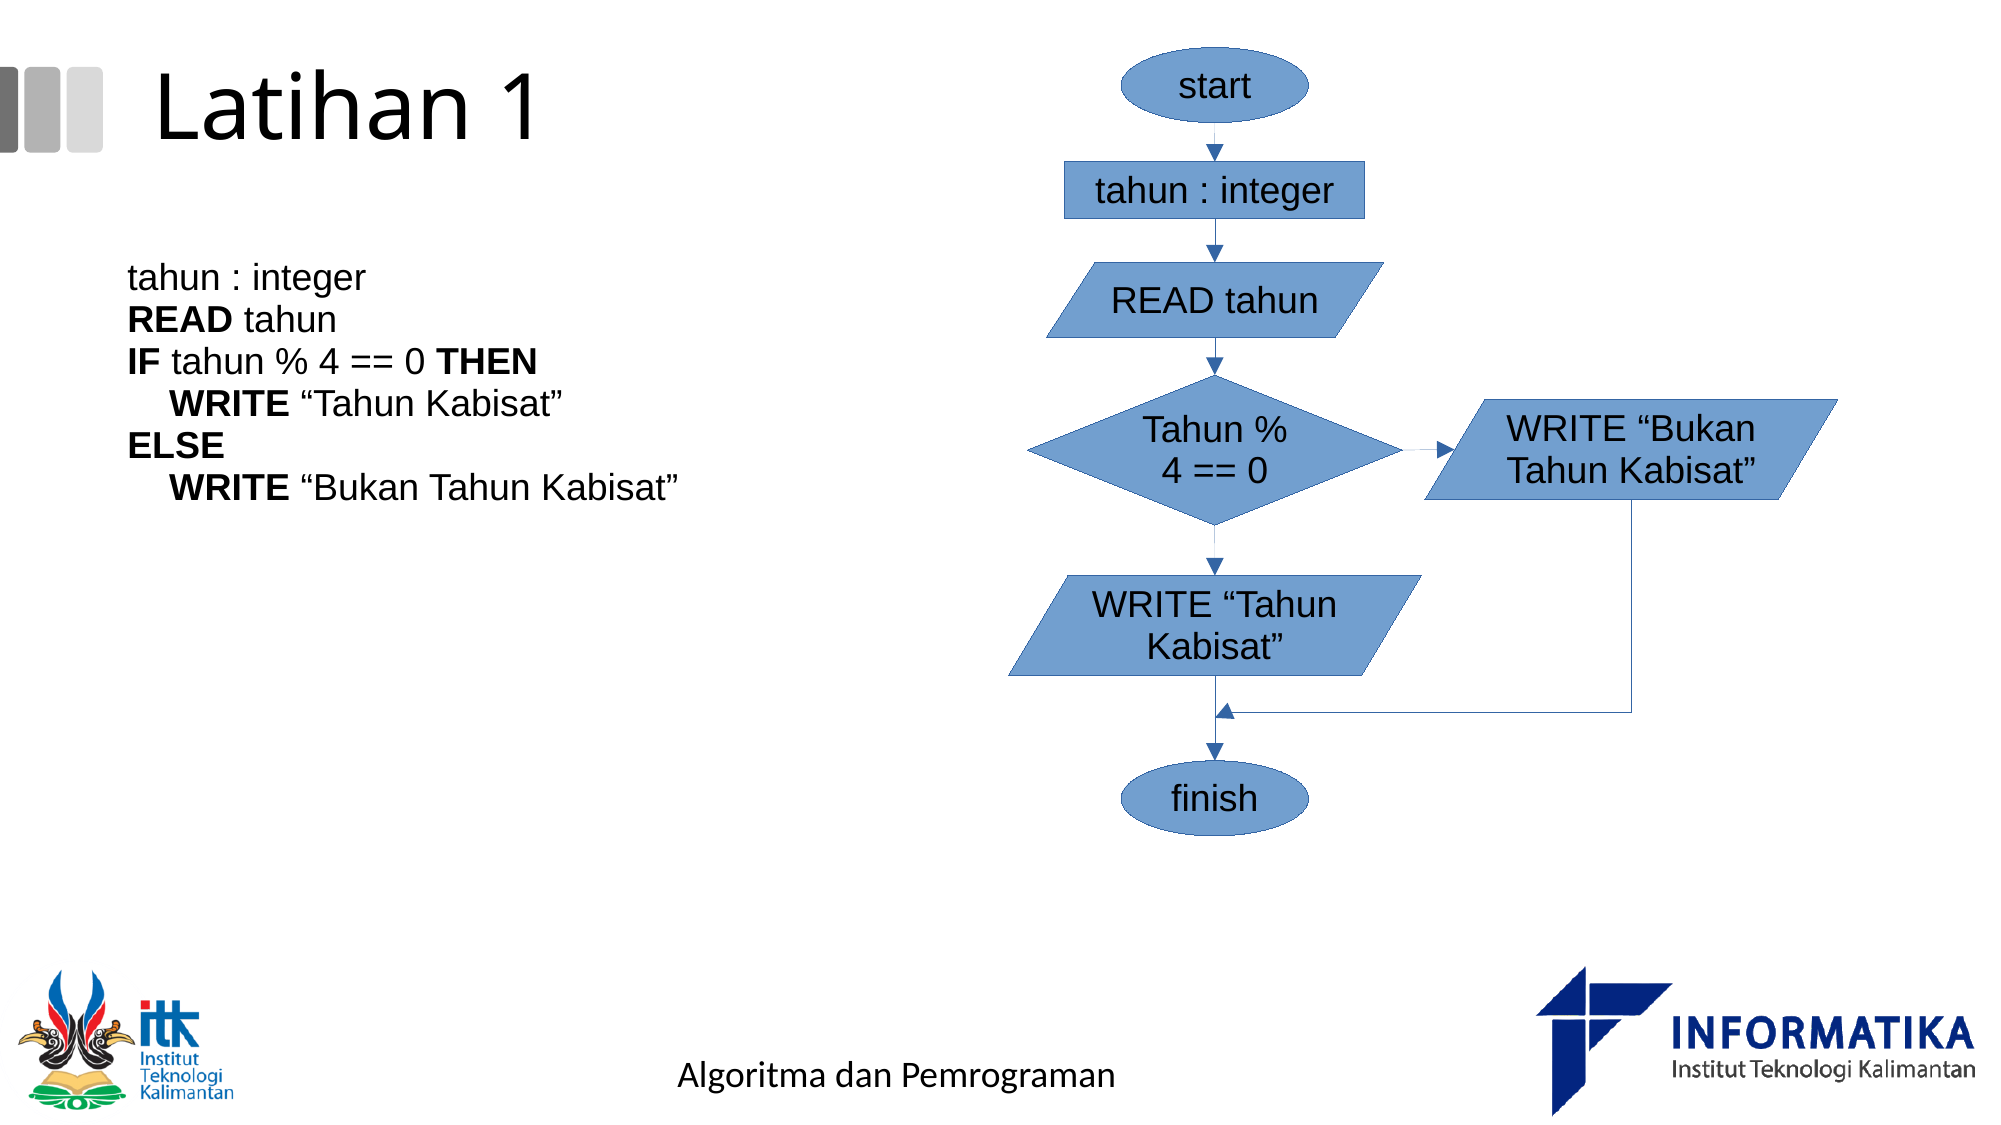

Latihan 1
start
tahun : integer
tahun : integer
READ tahun
IF tahun % 4 == 0 THEN
 WRITE “Tahun Kabisat”
ELSE
 WRITE “Bukan Tahun Kabisat”
READ tahun
Tahun % 4 == 0
WRITE “Bukan Tahun Kabisat”
WRITE “Tahun Kabisat”
finish
Algoritma dan Pemrograman